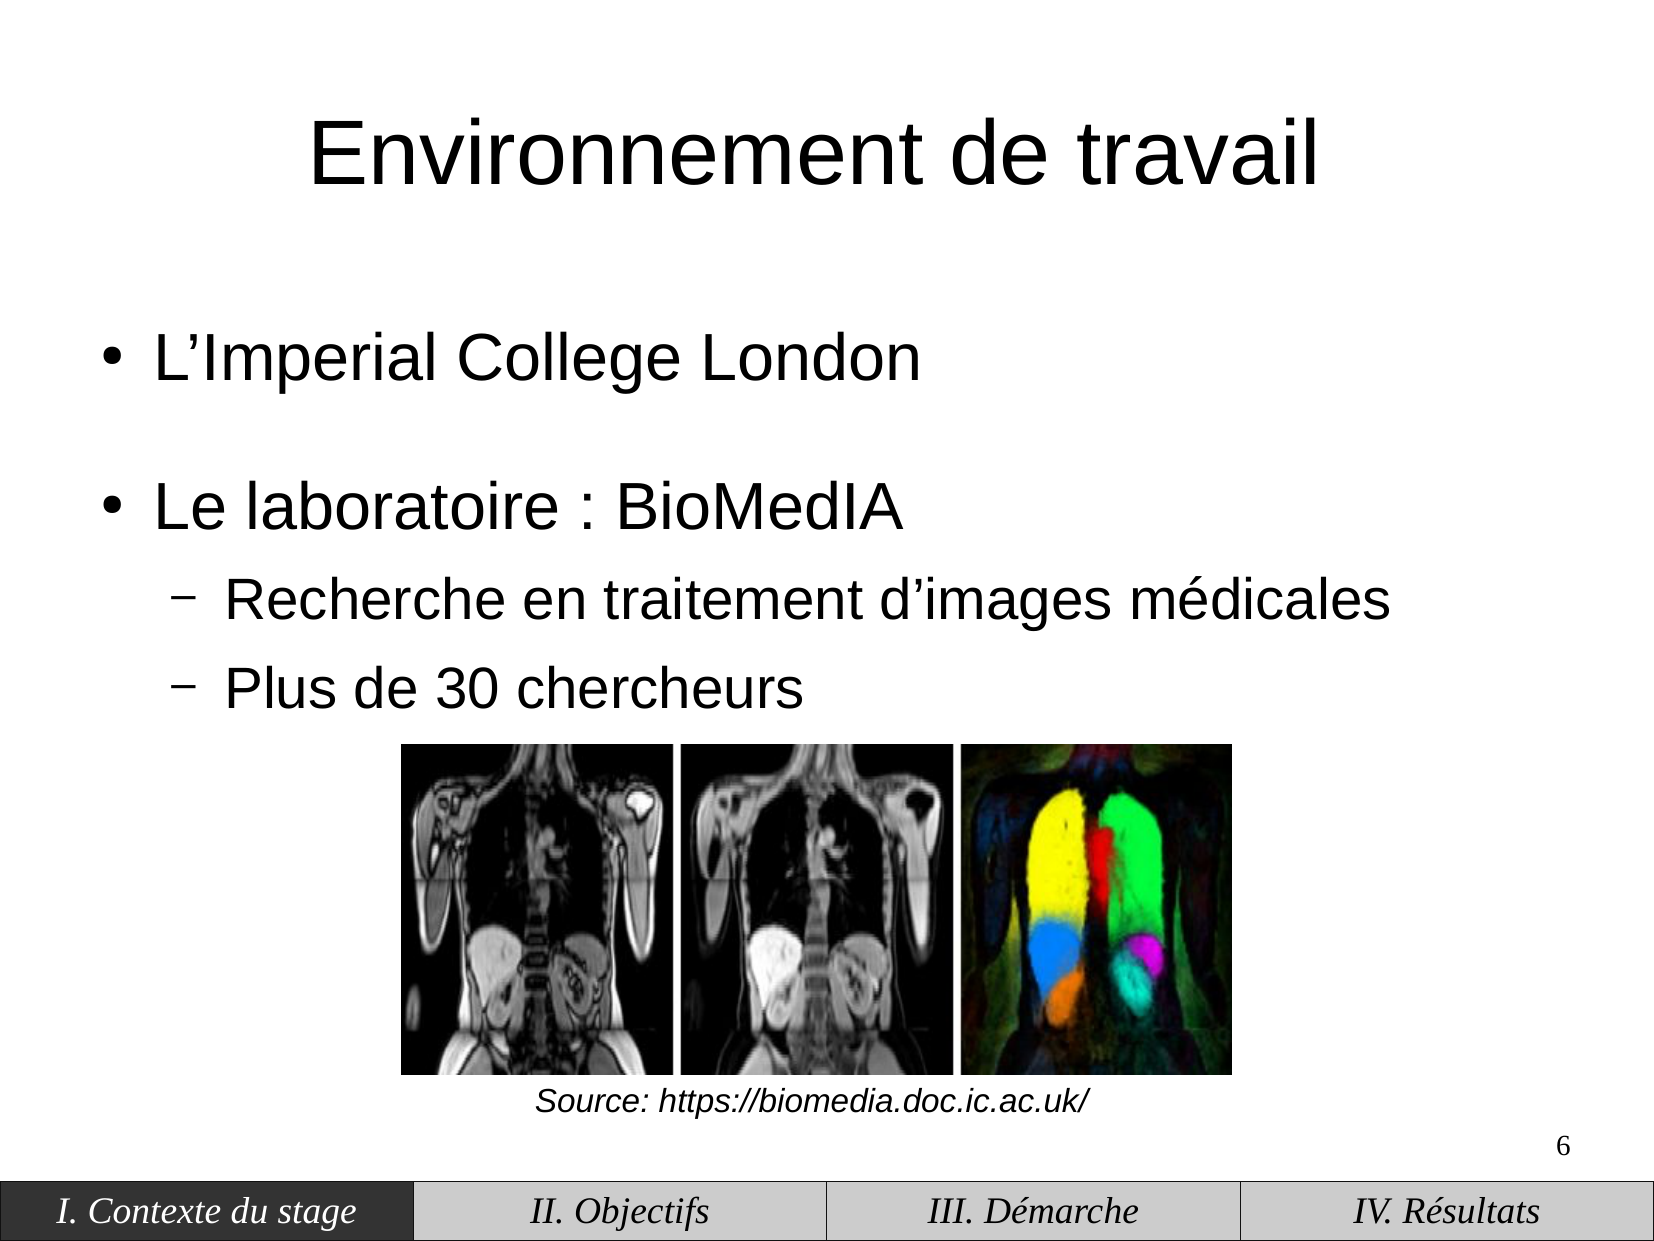

# Environnement de travail
L’Imperial College London
Le laboratoire : BioMedIA
Recherche en traitement d’images médicales
Plus de 30 chercheurs
Source: https://biomedia.doc.ic.ac.uk/
6
I. Contexte du stage
II. Objectifs
III. Démarche
IV. Résultats